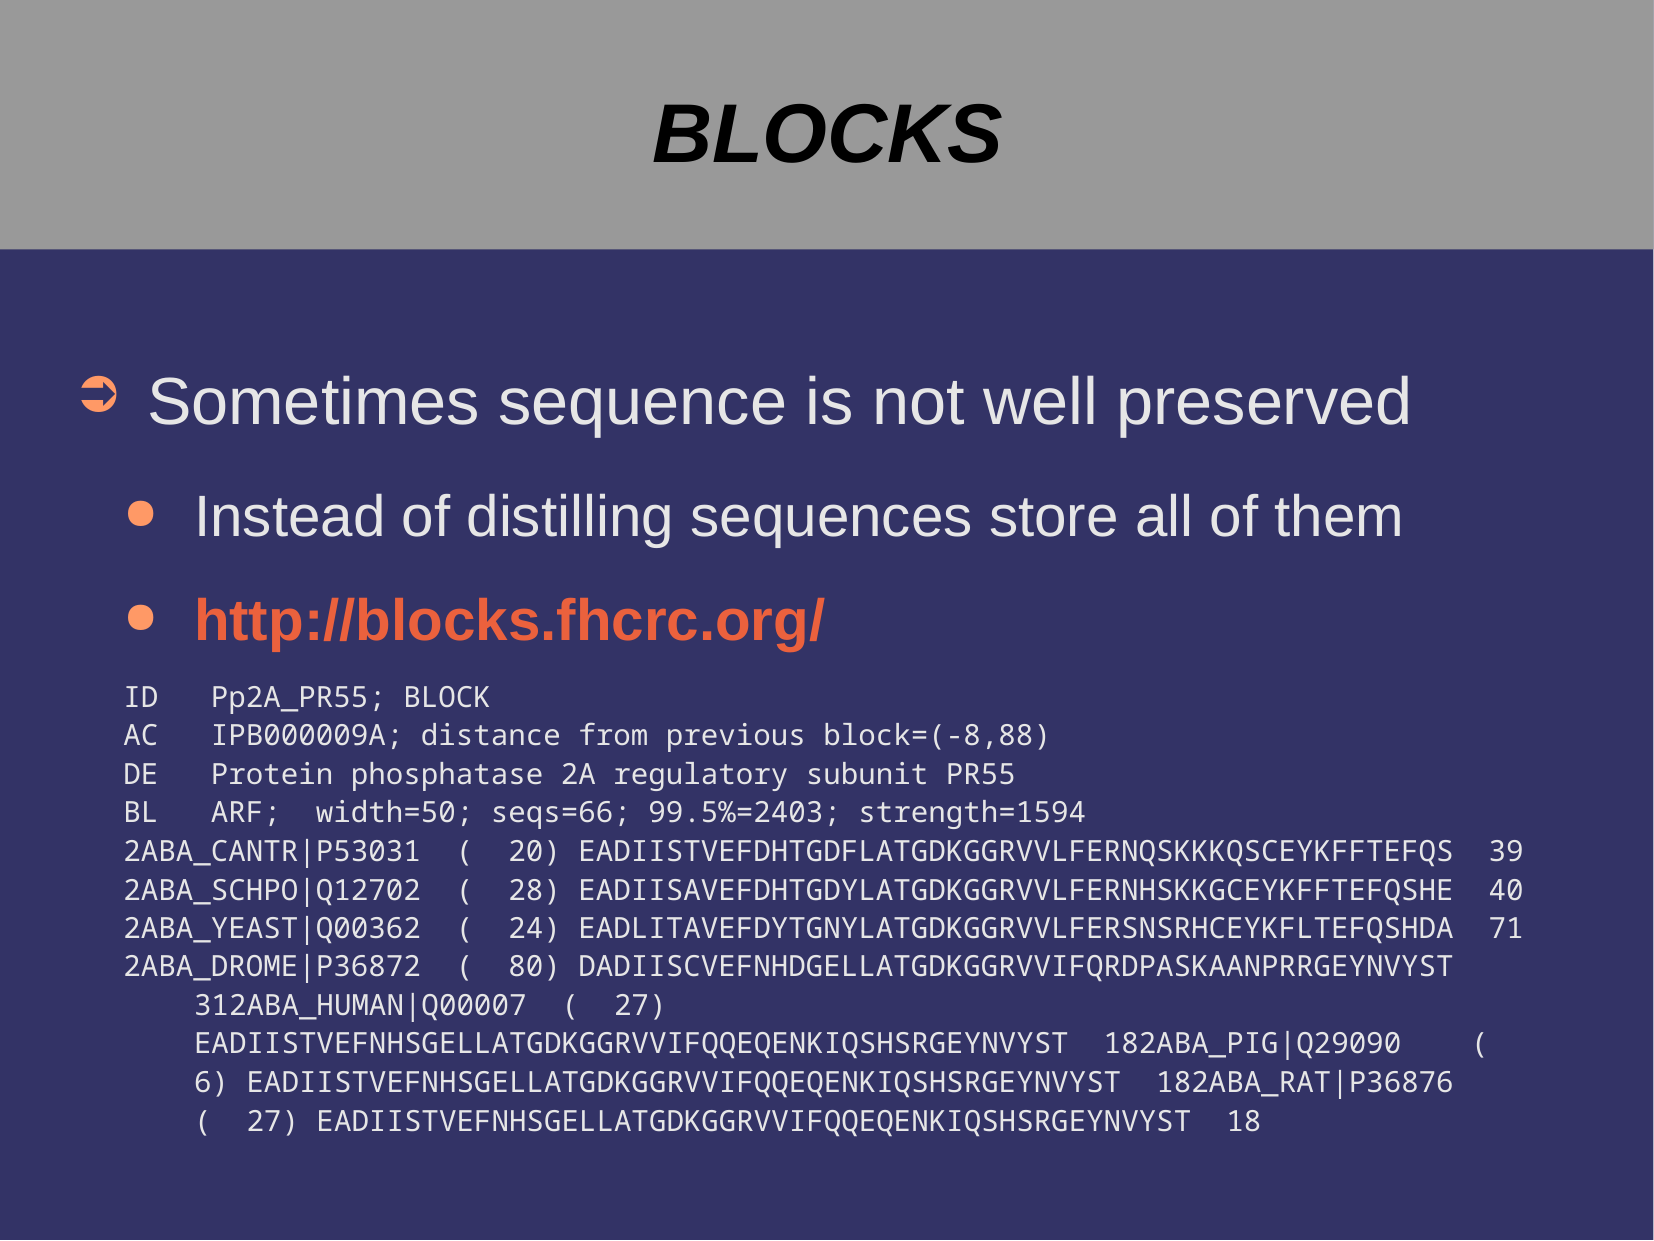

# BLOCKS
Sometimes sequence is not well preserved
Instead of distilling sequences store all of them
http://blocks.fhcrc.org/
ID Pp2A_PR55; BLOCK
AC IPB000009A; distance from previous block=(-8,88)
DE Protein phosphatase 2A regulatory subunit PR55
BL ARF; width=50; seqs=66; 99.5%=2403; strength=1594
2ABA_CANTR|P53031 ( 20) EADIISTVEFDHTGDFLATGDKGGRVVLFERNQSKKKQSCEYKFFTEFQS 39
2ABA_SCHPO|Q12702 ( 28) EADIISAVEFDHTGDYLATGDKGGRVVLFERNHSKKGCEYKFFTEFQSHE 40
2ABA_YEAST|Q00362 ( 24) EADLITAVEFDYTGNYLATGDKGGRVVLFERSNSRHCEYKFLTEFQSHDA 71
2ABA_DROME|P36872 ( 80) DADIISCVEFNHDGELLATGDKGGRVVIFQRDPASKAANPRRGEYNVYST 312ABA_HUMAN|Q00007 ( 27) EADIISTVEFNHSGELLATGDKGGRVVIFQQEQENKIQSHSRGEYNVYST 182ABA_PIG|Q29090 ( 6) EADIISTVEFNHSGELLATGDKGGRVVIFQQEQENKIQSHSRGEYNVYST 182ABA_RAT|P36876 ( 27) EADIISTVEFNHSGELLATGDKGGRVVIFQQEQENKIQSHSRGEYNVYST 18